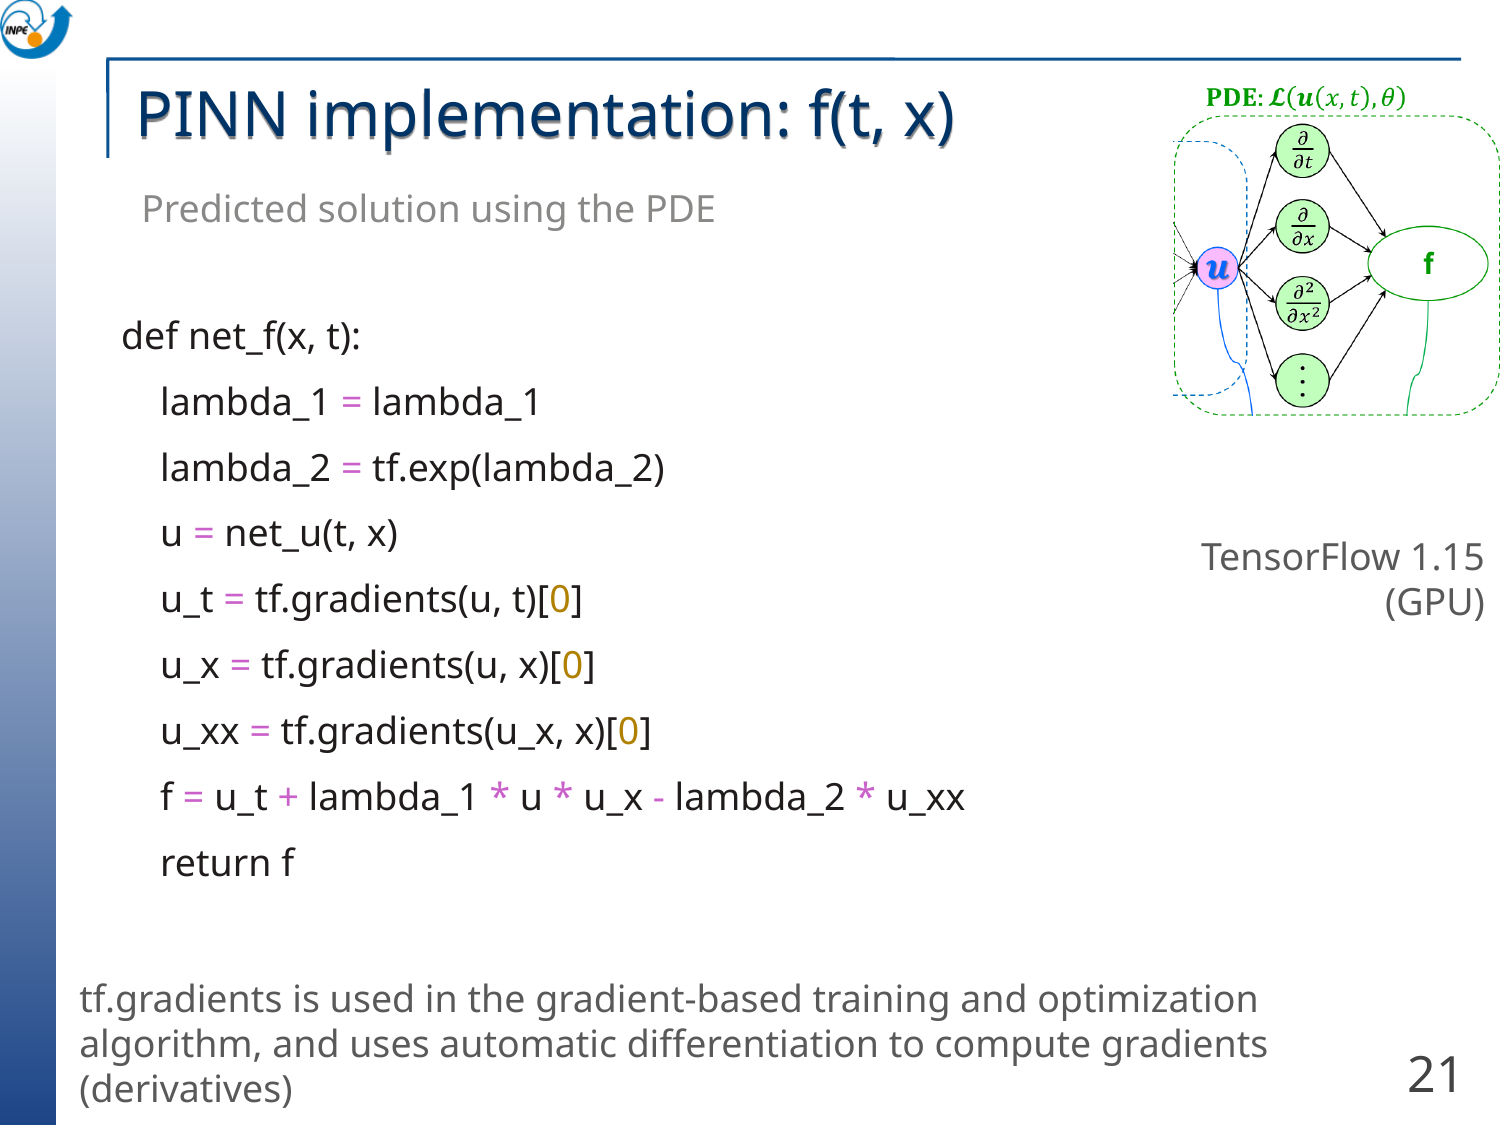

# PINN implementation: f(t, x)
Predicted solution using the PDE
def net_f(x, t):
 lambda_1 = lambda_1
 lambda_2 = tf.exp(lambda_2)
 u = net_u(t, x)
 u_t = tf.gradients(u, t)[0]
 u_x = tf.gradients(u, x)[0]
 u_xx = tf.gradients(u_x, x)[0]
 f = u_t + lambda_1 * u * u_x - lambda_2 * u_xx
 return f
TensorFlow 1.15 (GPU)
tf.gradients is used in the gradient-based training and optimization algorithm, and uses automatic differentiation to compute gradients (derivatives)